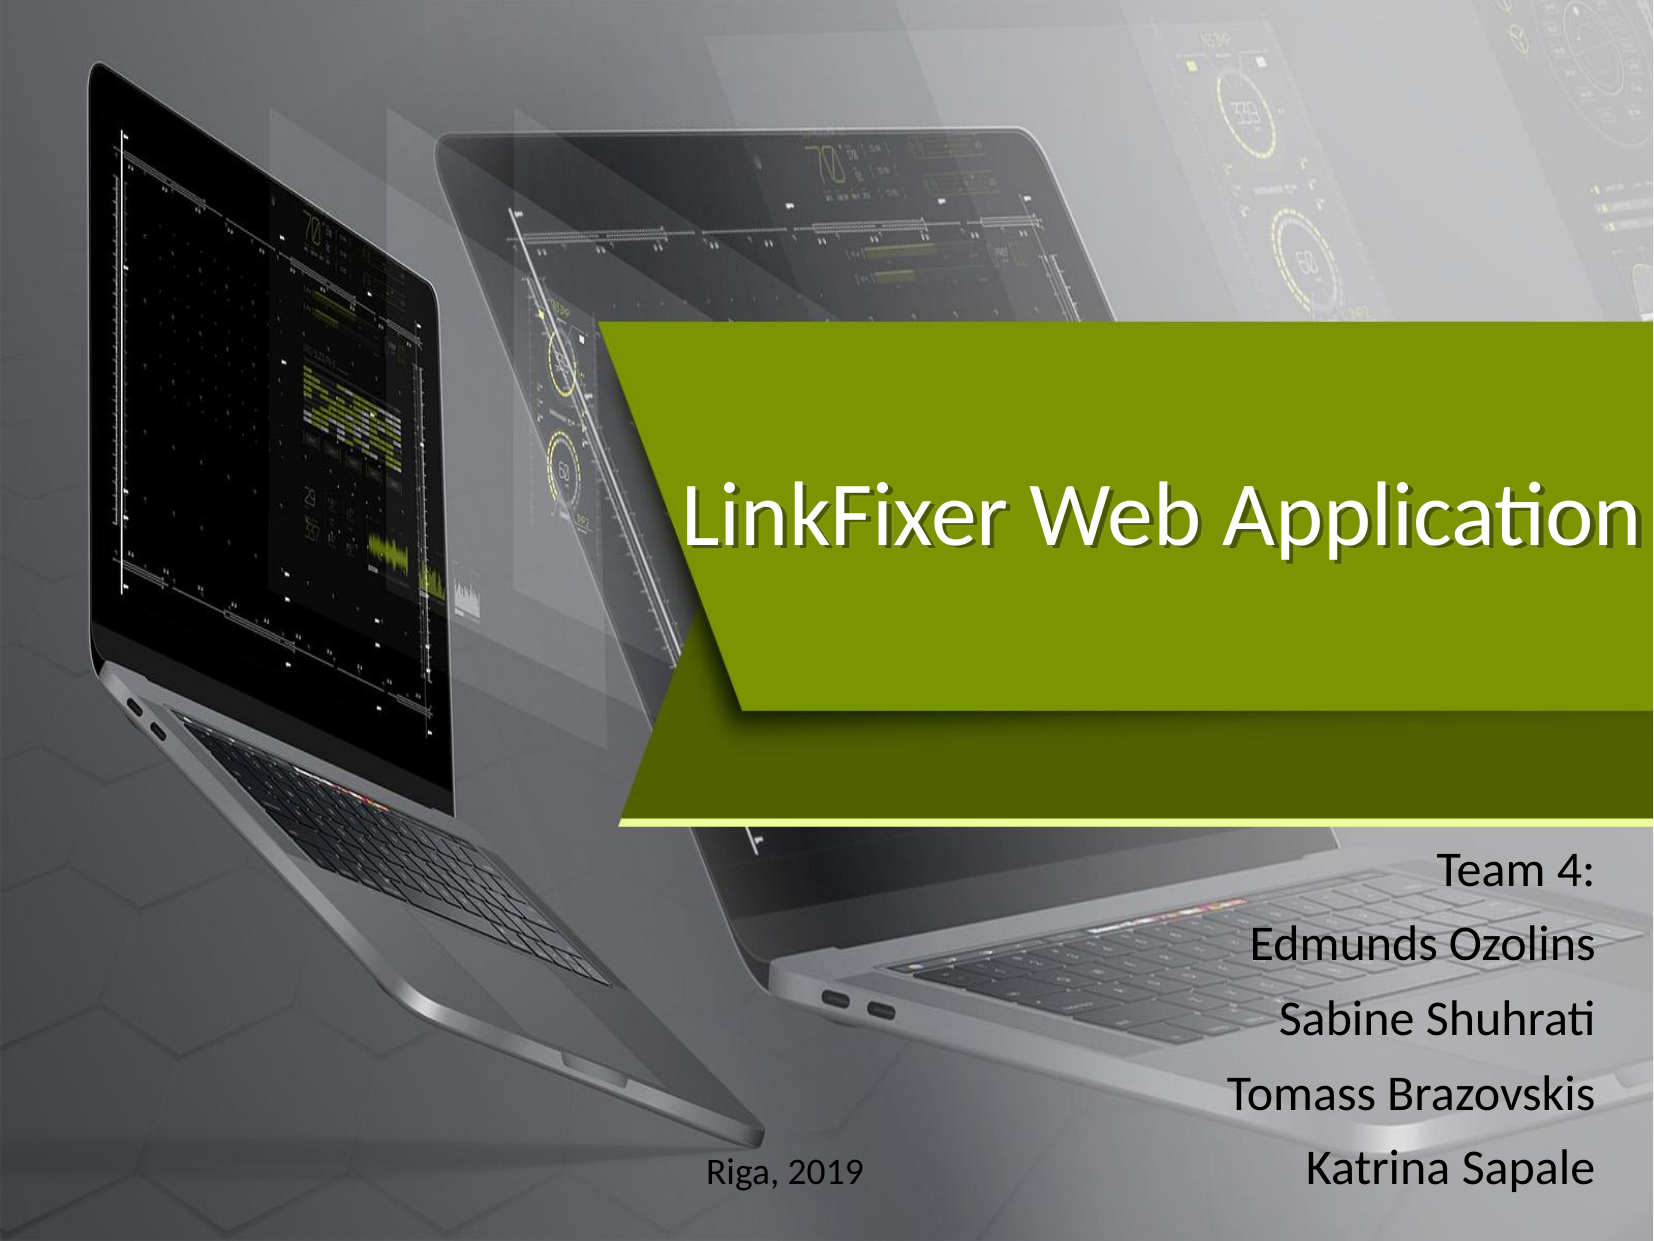

# LinkFixer Web Application
Team 4:
Edmunds Ozolins
Sabine Shuhrati
Tomass Brazovskis
Katrina Sapale
Riga, 2019